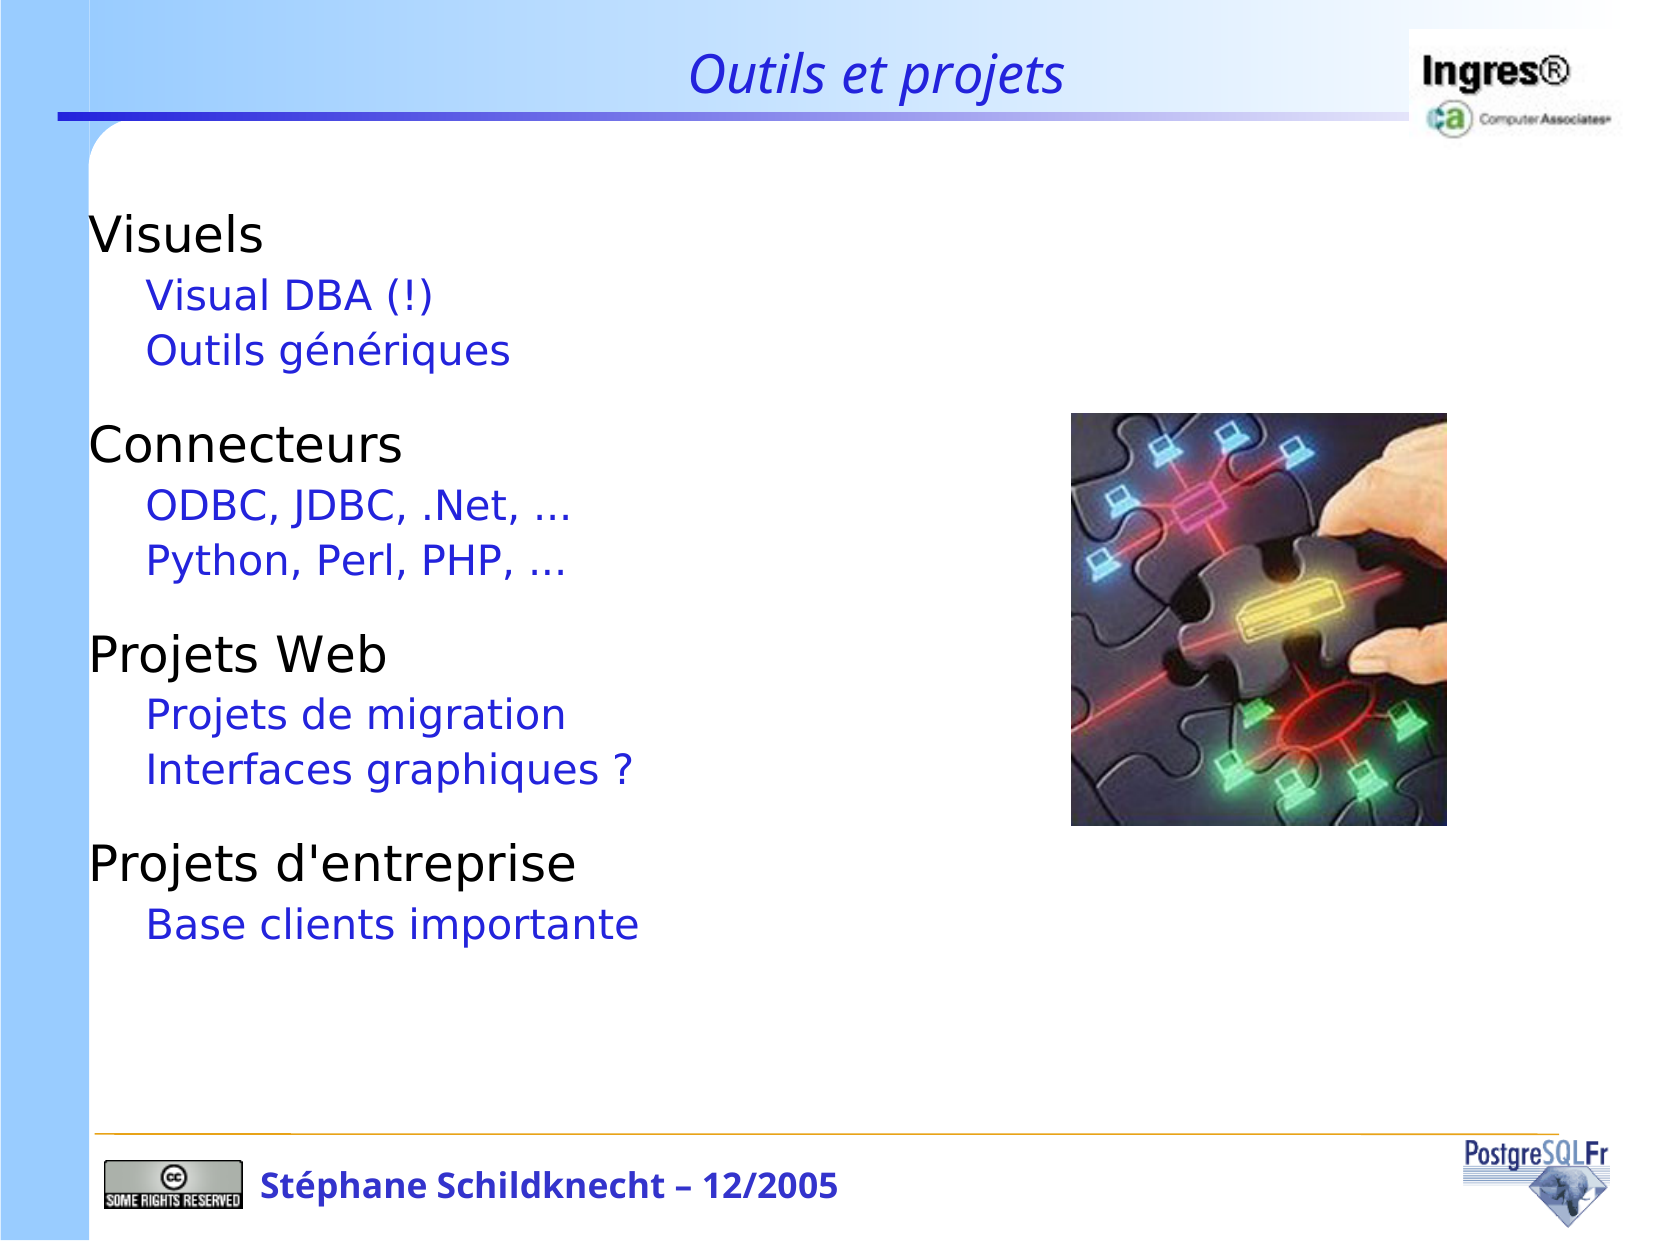

# Outils et projets
Visuels
Visual DBA (!)
Outils génériques
Connecteurs
ODBC, JDBC, .Net, ...
Python, Perl, PHP, ...
Projets Web
Projets de migration
Interfaces graphiques ?
Projets d'entreprise
Base clients importante